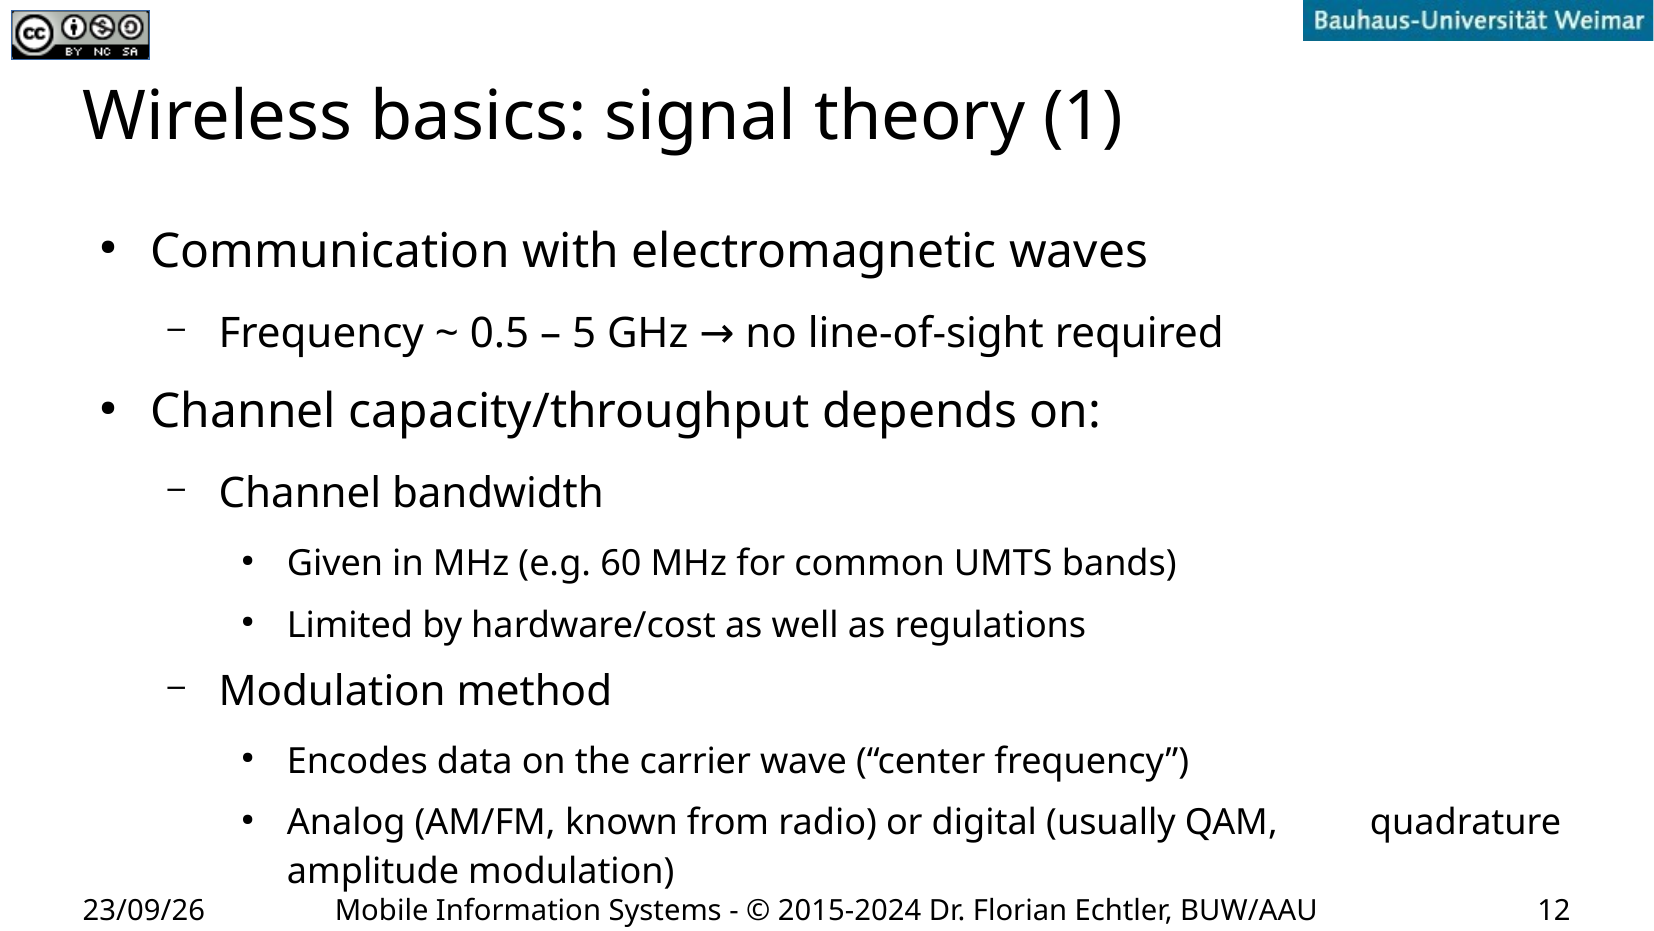

# Wireless basics: signal theory (1)
Communication with electromagnetic waves
Frequency ~ 0.5 – 5 GHz → no line-of-sight required
Channel capacity/throughput depends on:
Channel bandwidth
Given in MHz (e.g. 60 MHz for common UMTS bands)
Limited by hardware/cost as well as regulations
Modulation method
Encodes data on the carrier wave (“center frequency”)
Analog (AM/FM, known from radio) or digital (usually QAM, quadrature amplitude modulation)
Mobile Information Systems - © 2015-2024 Dr. Florian Echtler, BUW/AAU
12